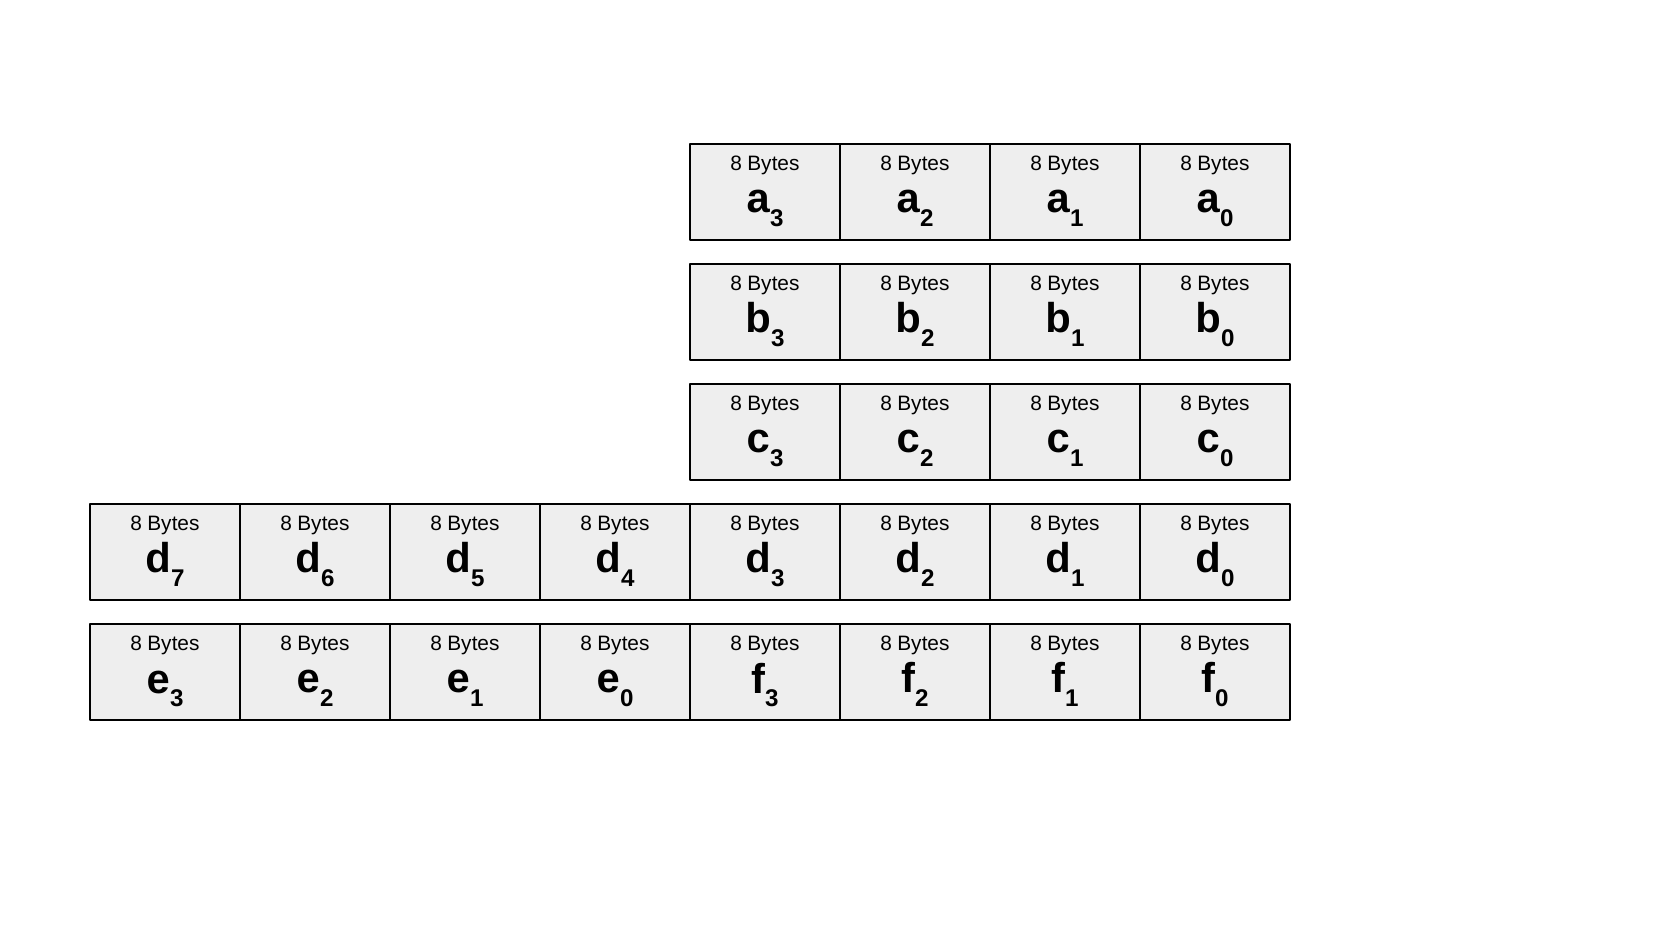

8 Bytes
a3
8 Bytes
a2
8 Bytes
a1
8 Bytes
a0
8 Bytes
b3
8 Bytes
b2
8 Bytes
b1
8 Bytes
b0
8 Bytes
c3
8 Bytes
c2
8 Bytes
c1
8 Bytes
c0
8 Bytes
d7
8 Bytes
d6
8 Bytes
d5
8 Bytes
d4
8 Bytes
d3
8 Bytes
d2
8 Bytes
d1
8 Bytes
d0
8 Bytes
e2
8 Bytes
e1
8 Bytes
e0
8 Bytes
f2
8 Bytes
f1
8 Bytes
f0
8 Bytes
e3
8 Bytes
f3